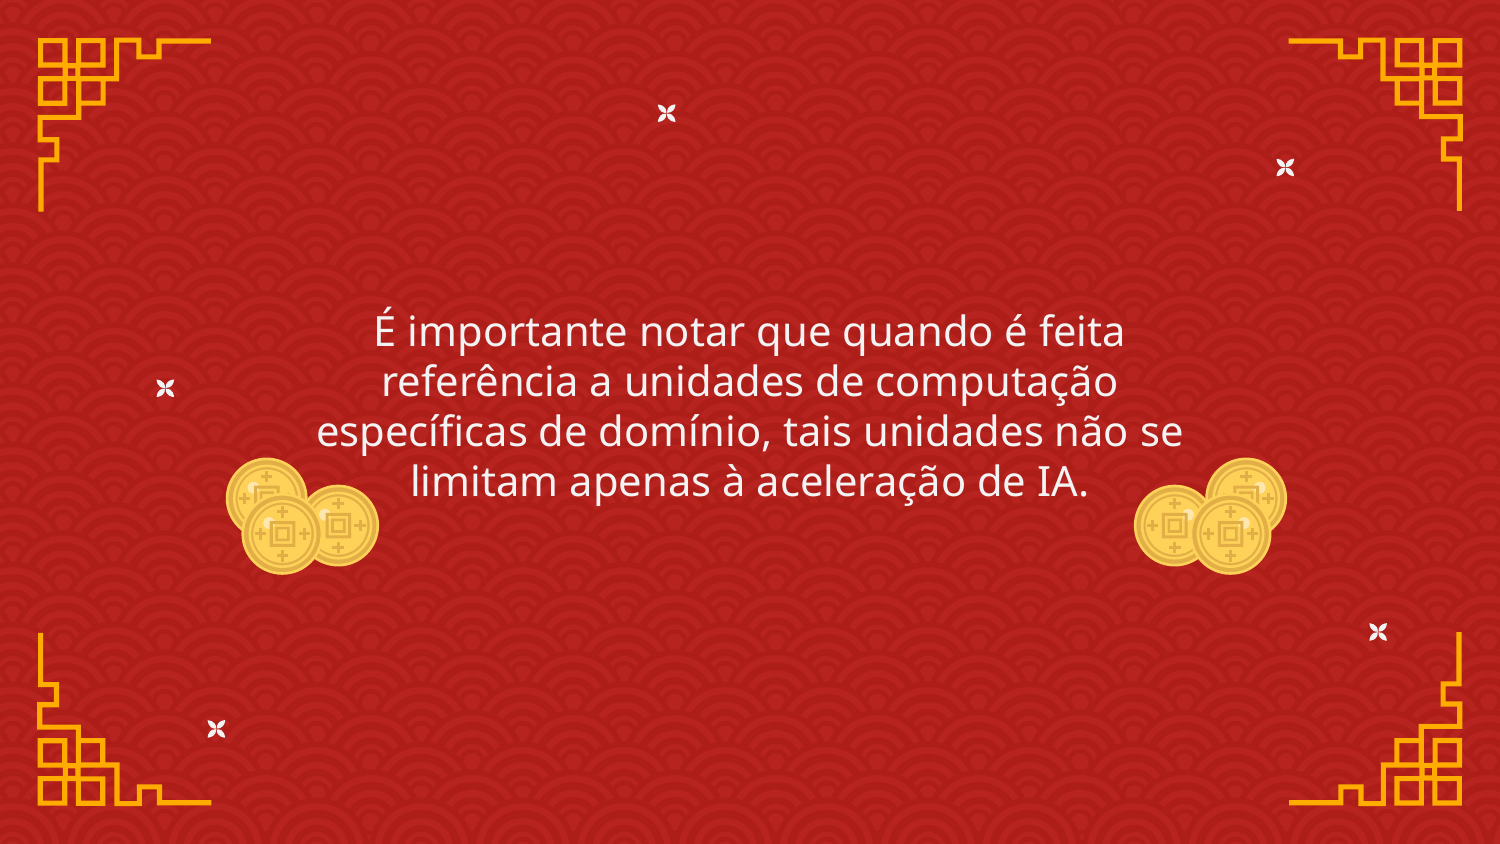

# É importante notar que quando é feita referência a unidades de computação específicas de domínio, tais unidades não se limitam apenas à aceleração de IA.